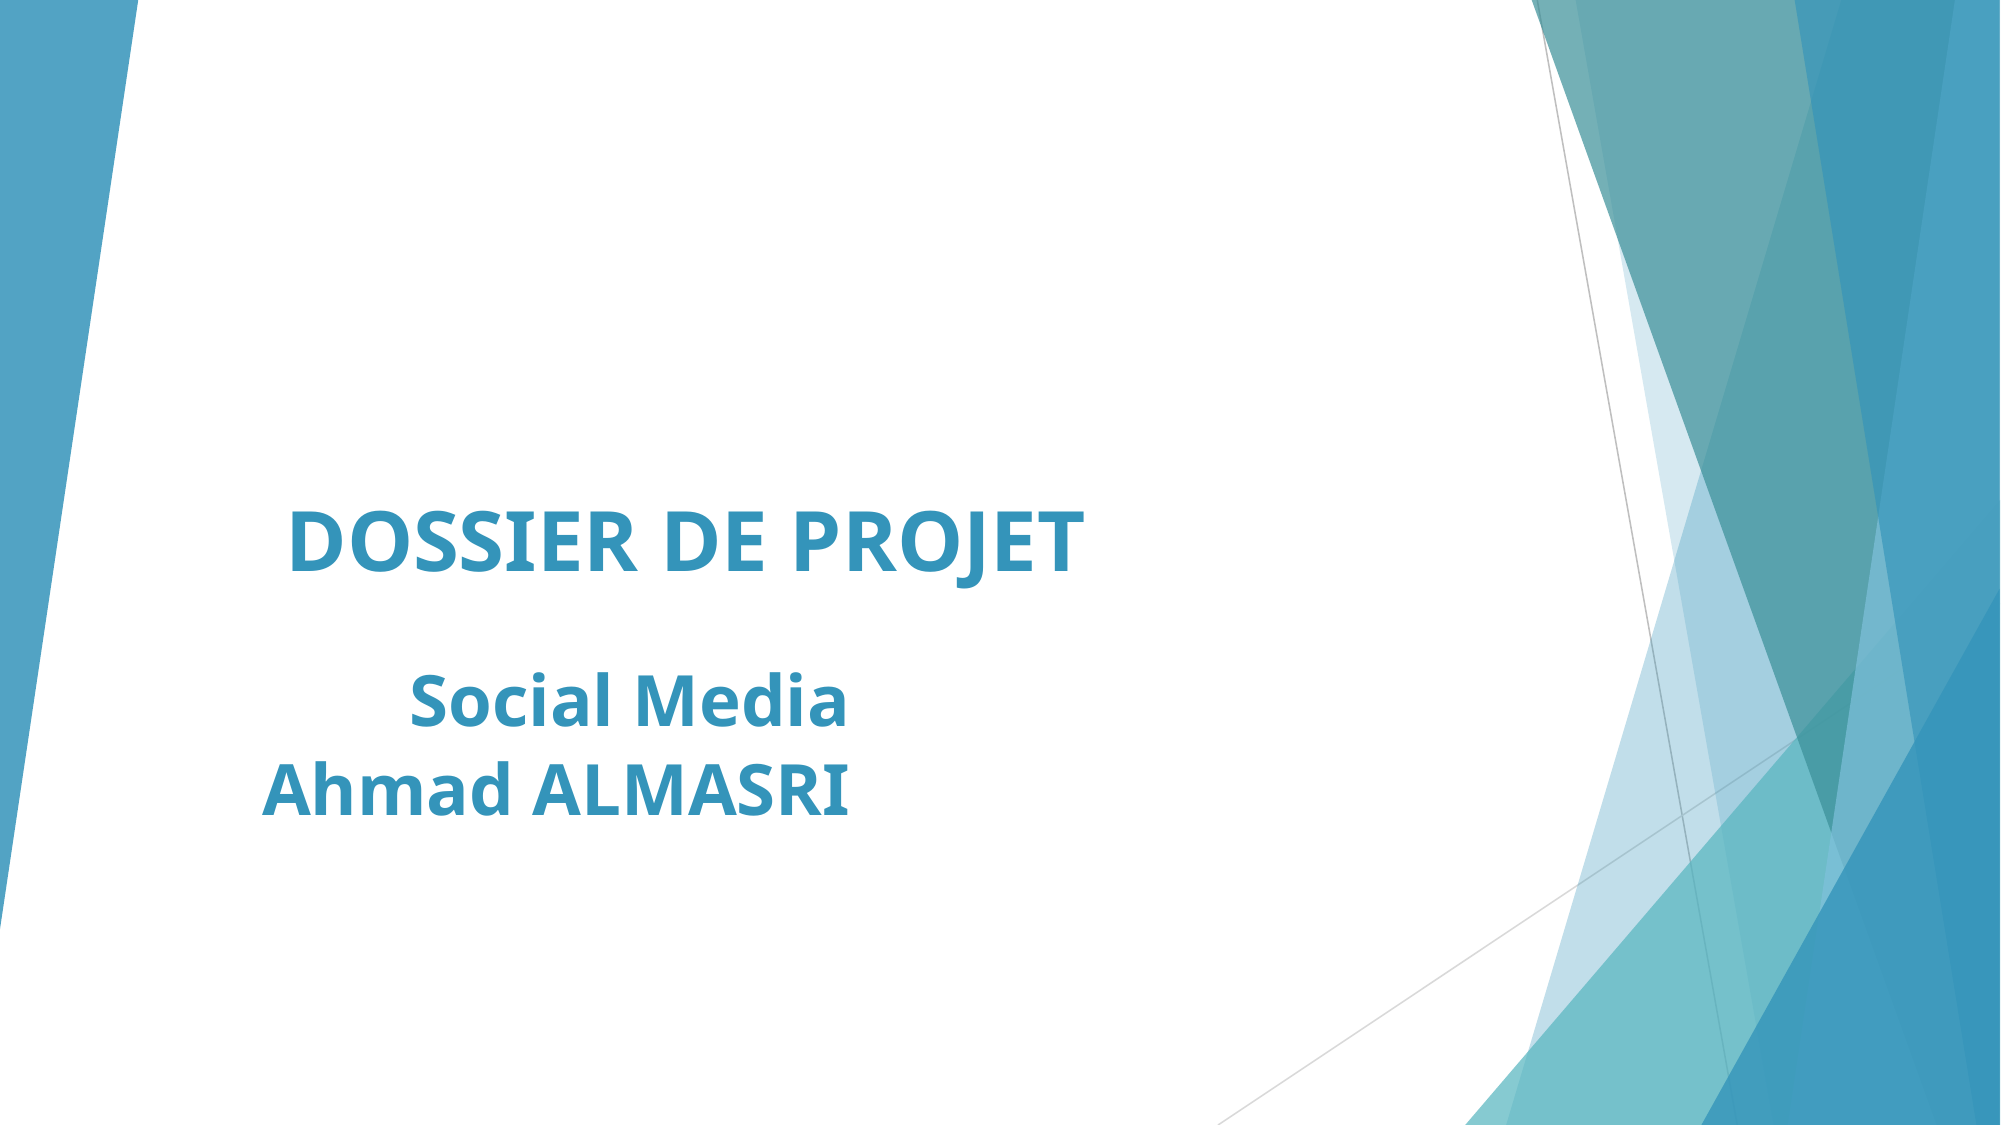

# DOSSIER DE PROJET
Social Media
Ahmad ALMASRI